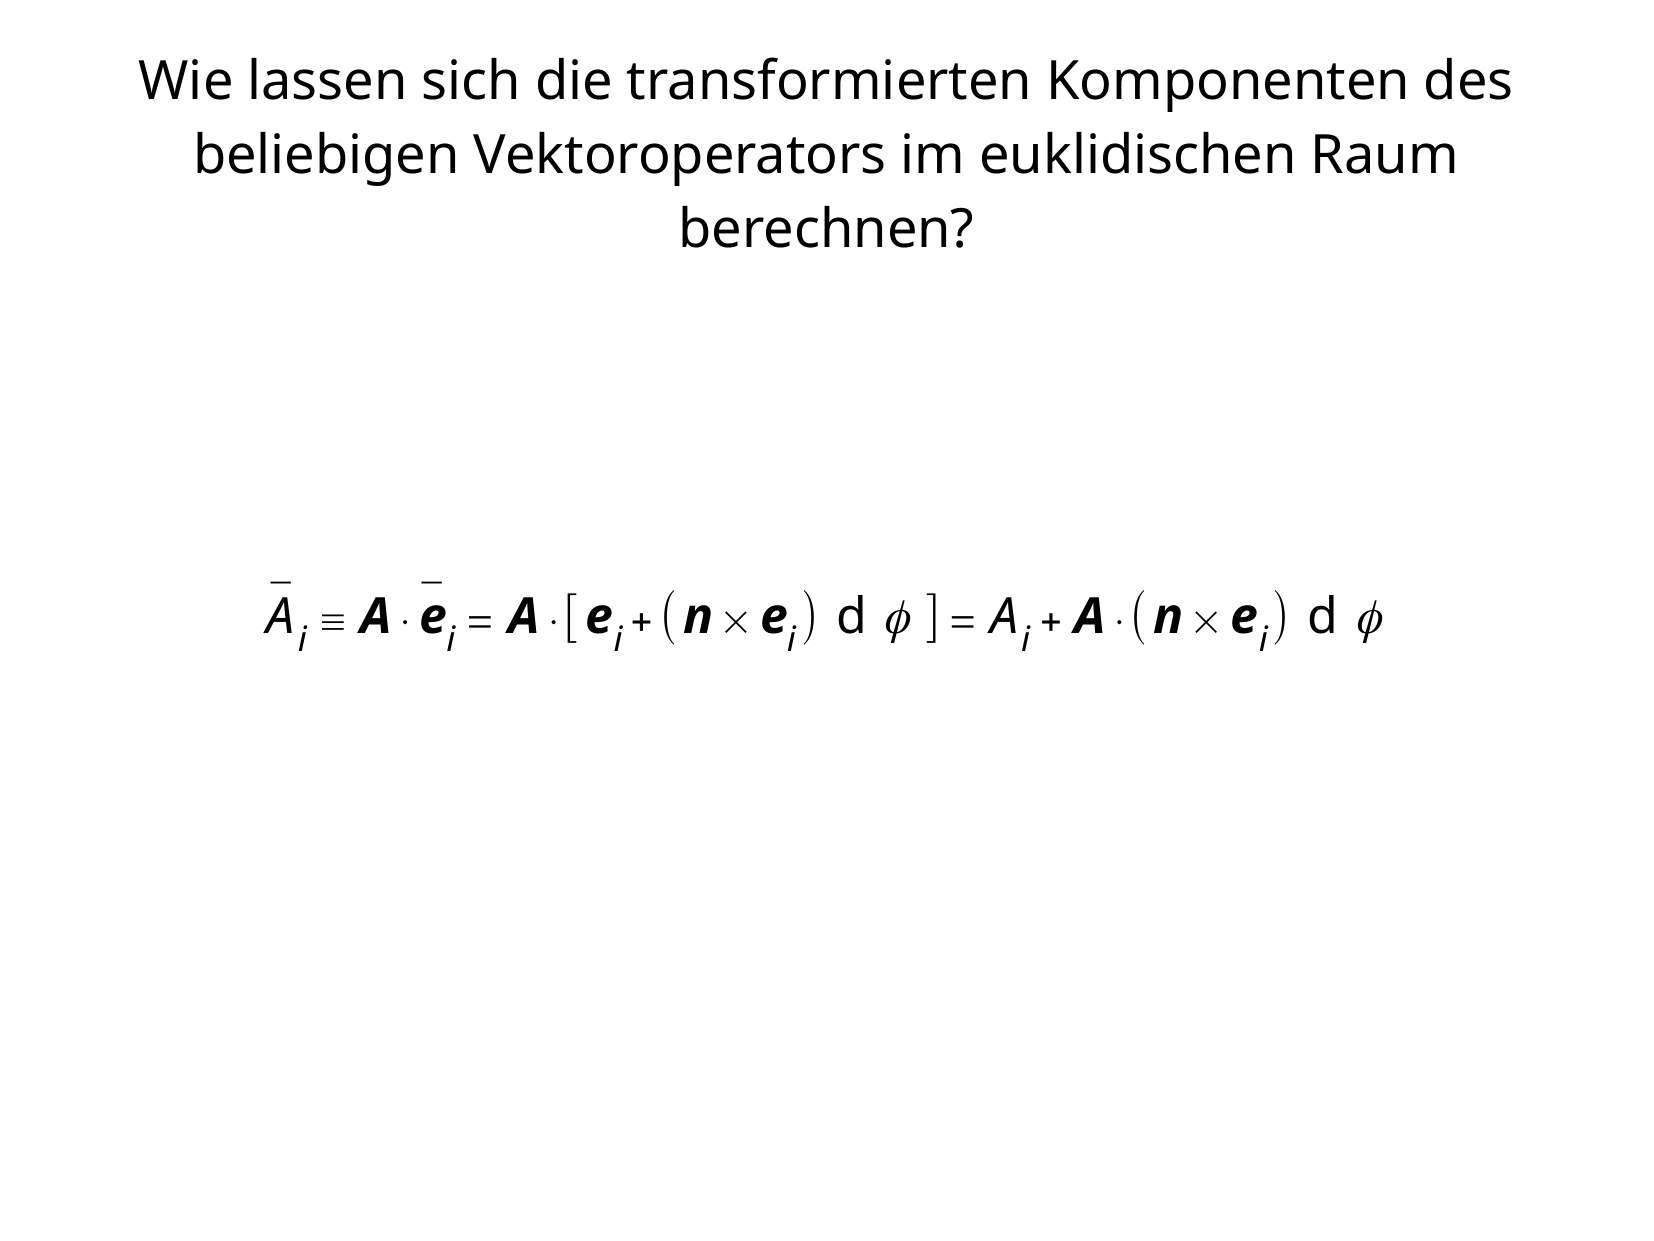

# Wie lassen sich die transformierten Komponenten des beliebigen Vektoroperators im euklidischen Raum berechnen?